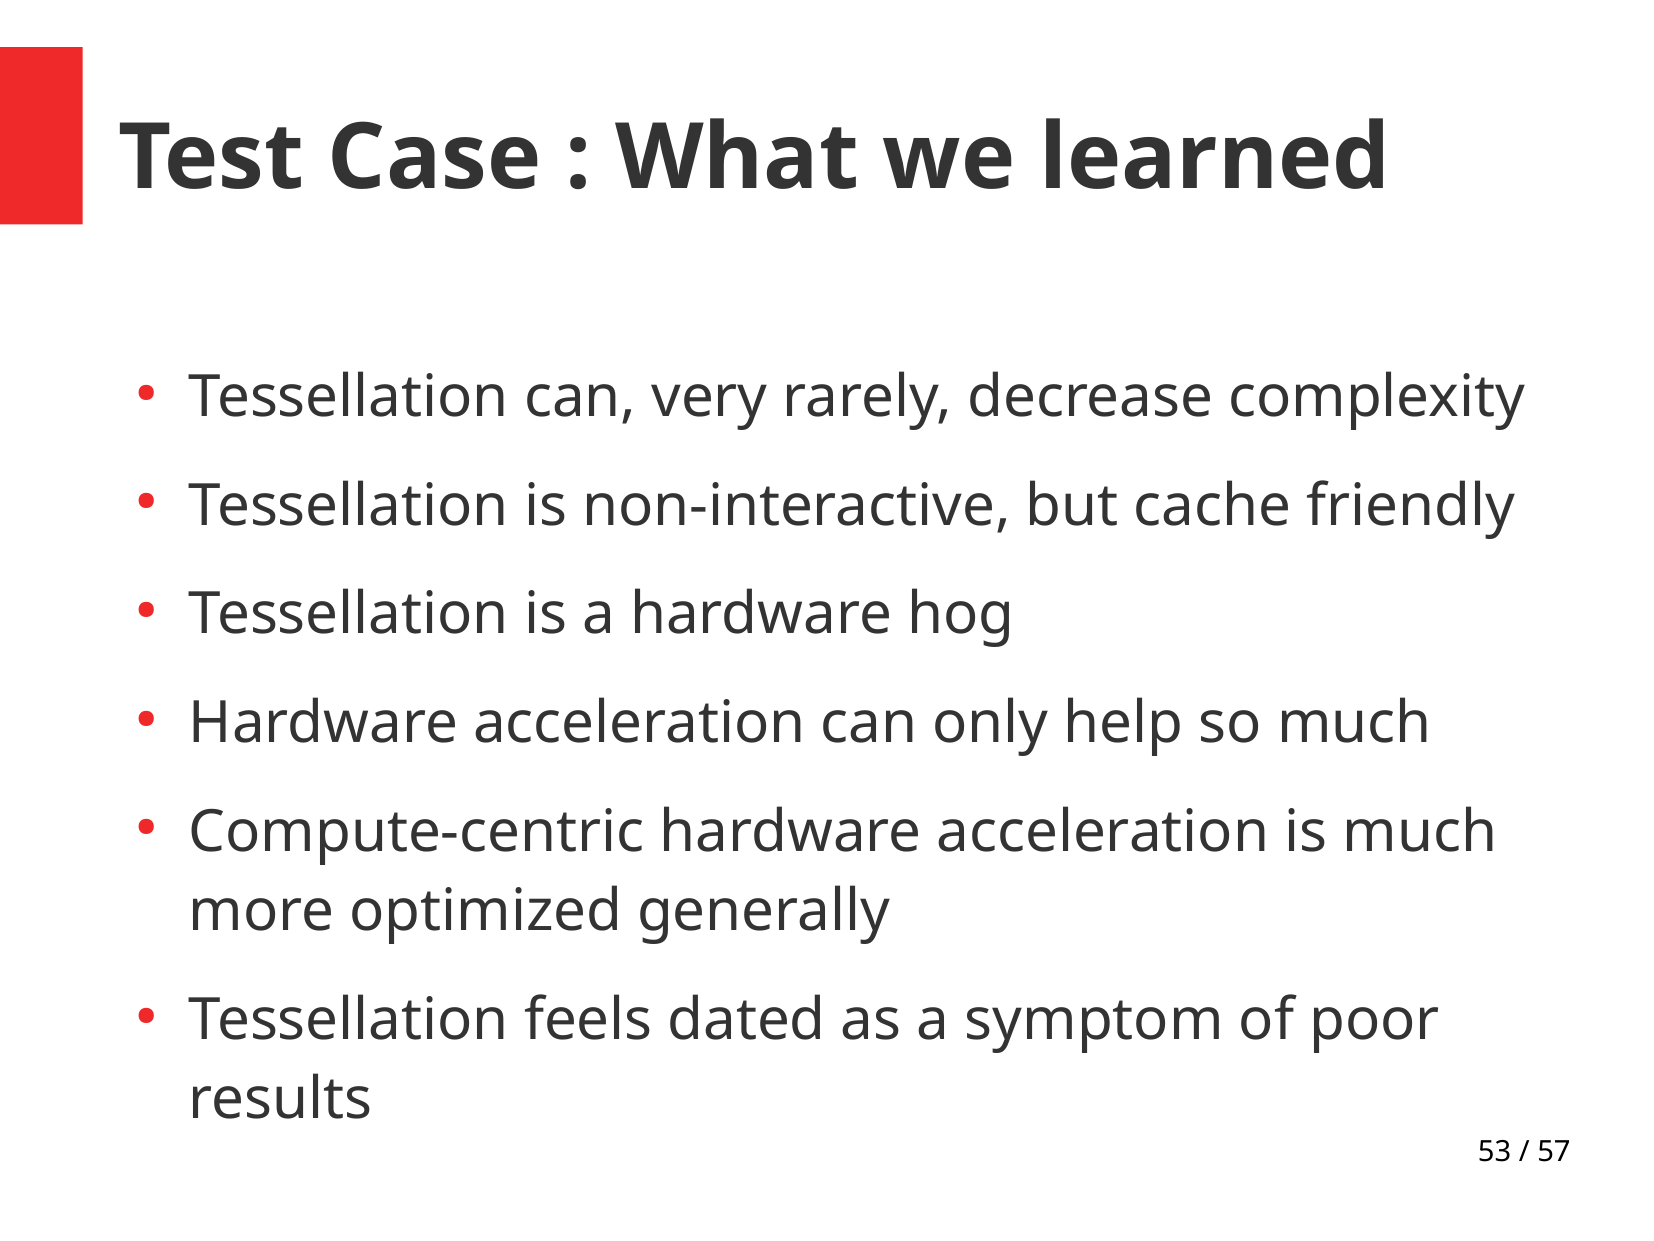

# Test Case : What we learned
Tessellation can, very rarely, decrease complexity
Tessellation is non-interactive, but cache friendly
Tessellation is a hardware hog
Hardware acceleration can only help so much
Compute-centric hardware acceleration is much more optimized generally
Tessellation feels dated as a symptom of poor results
53